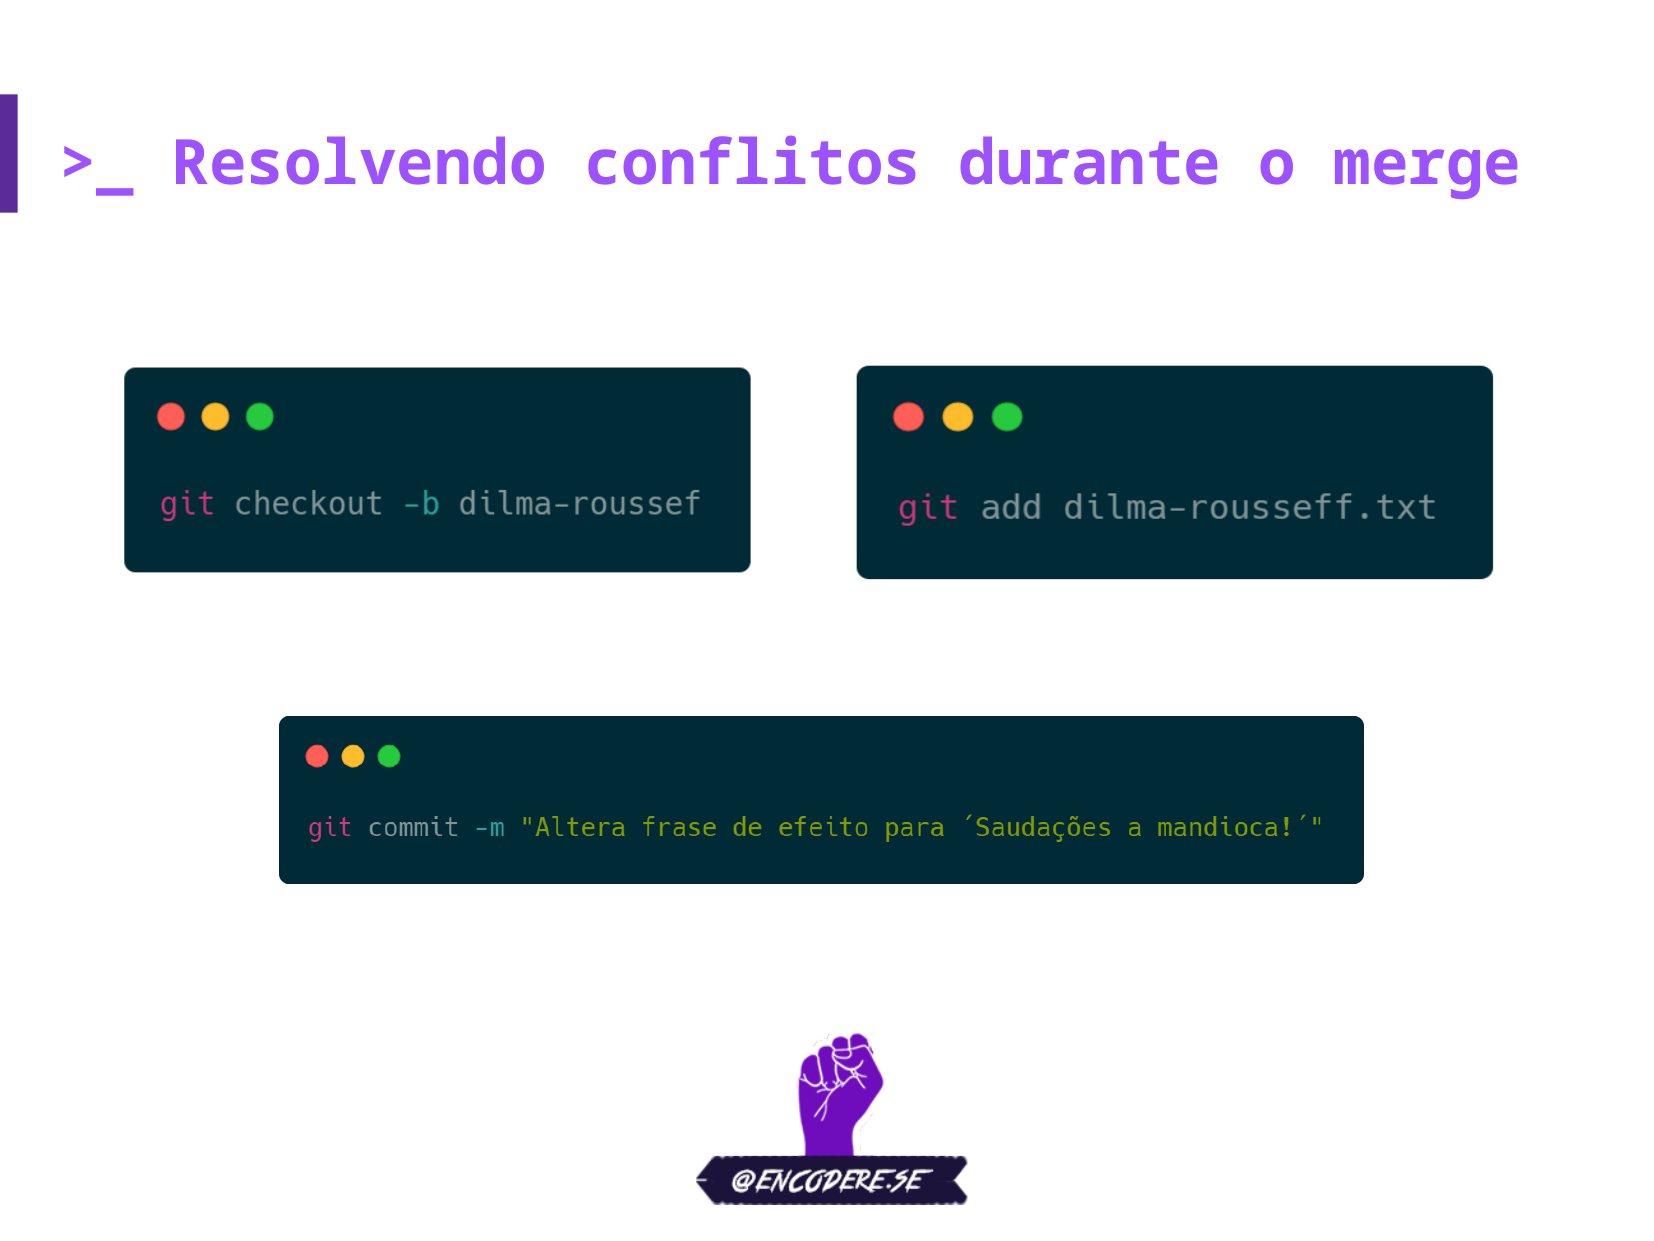

# >_ Resolvendo conflitos durante o merge